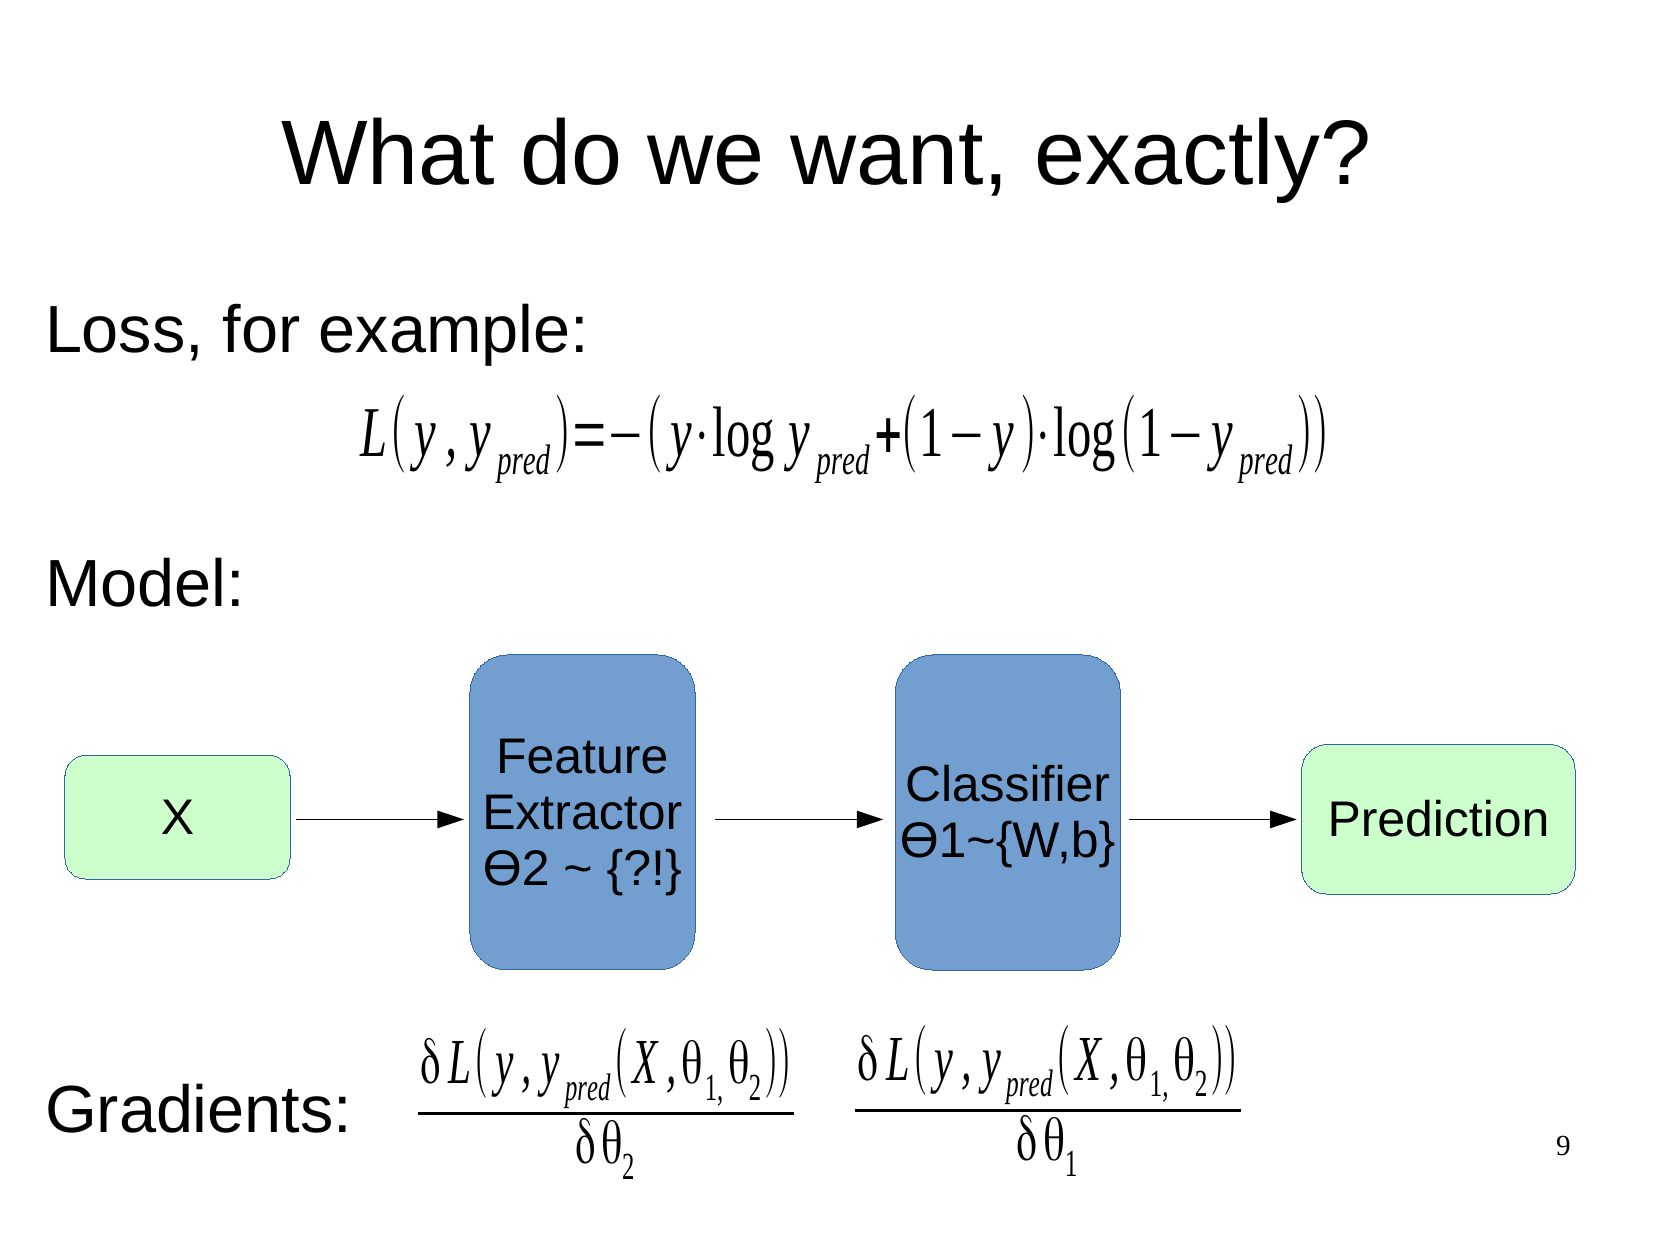

# What do we want, exactly?
Loss, for example:
Model:
Feature
Extractor
Ɵ2 ~ {?!}
Classifier
Ɵ1~{W,b}
Prediction
X
Gradients:
9